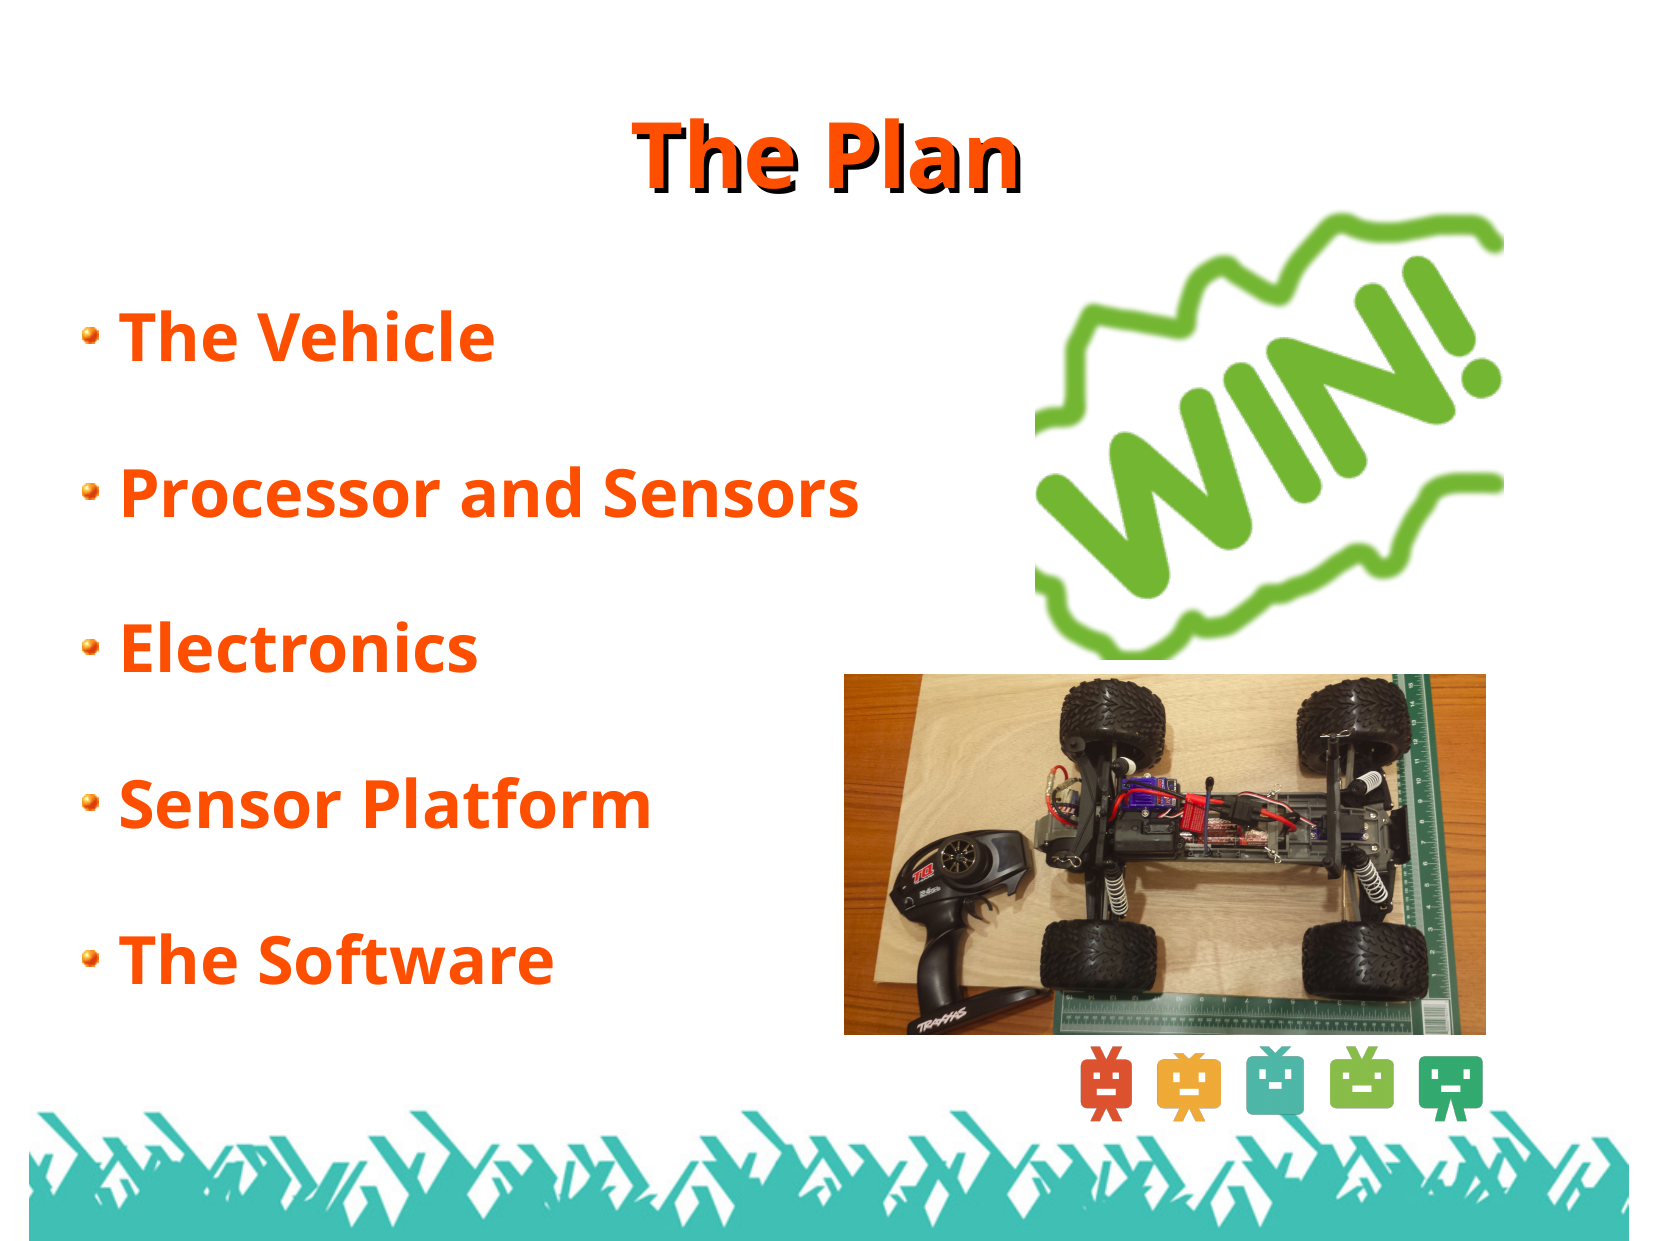

# The Plan
The Vehicle
Processor and Sensors
Electronics
Sensor Platform
The Software